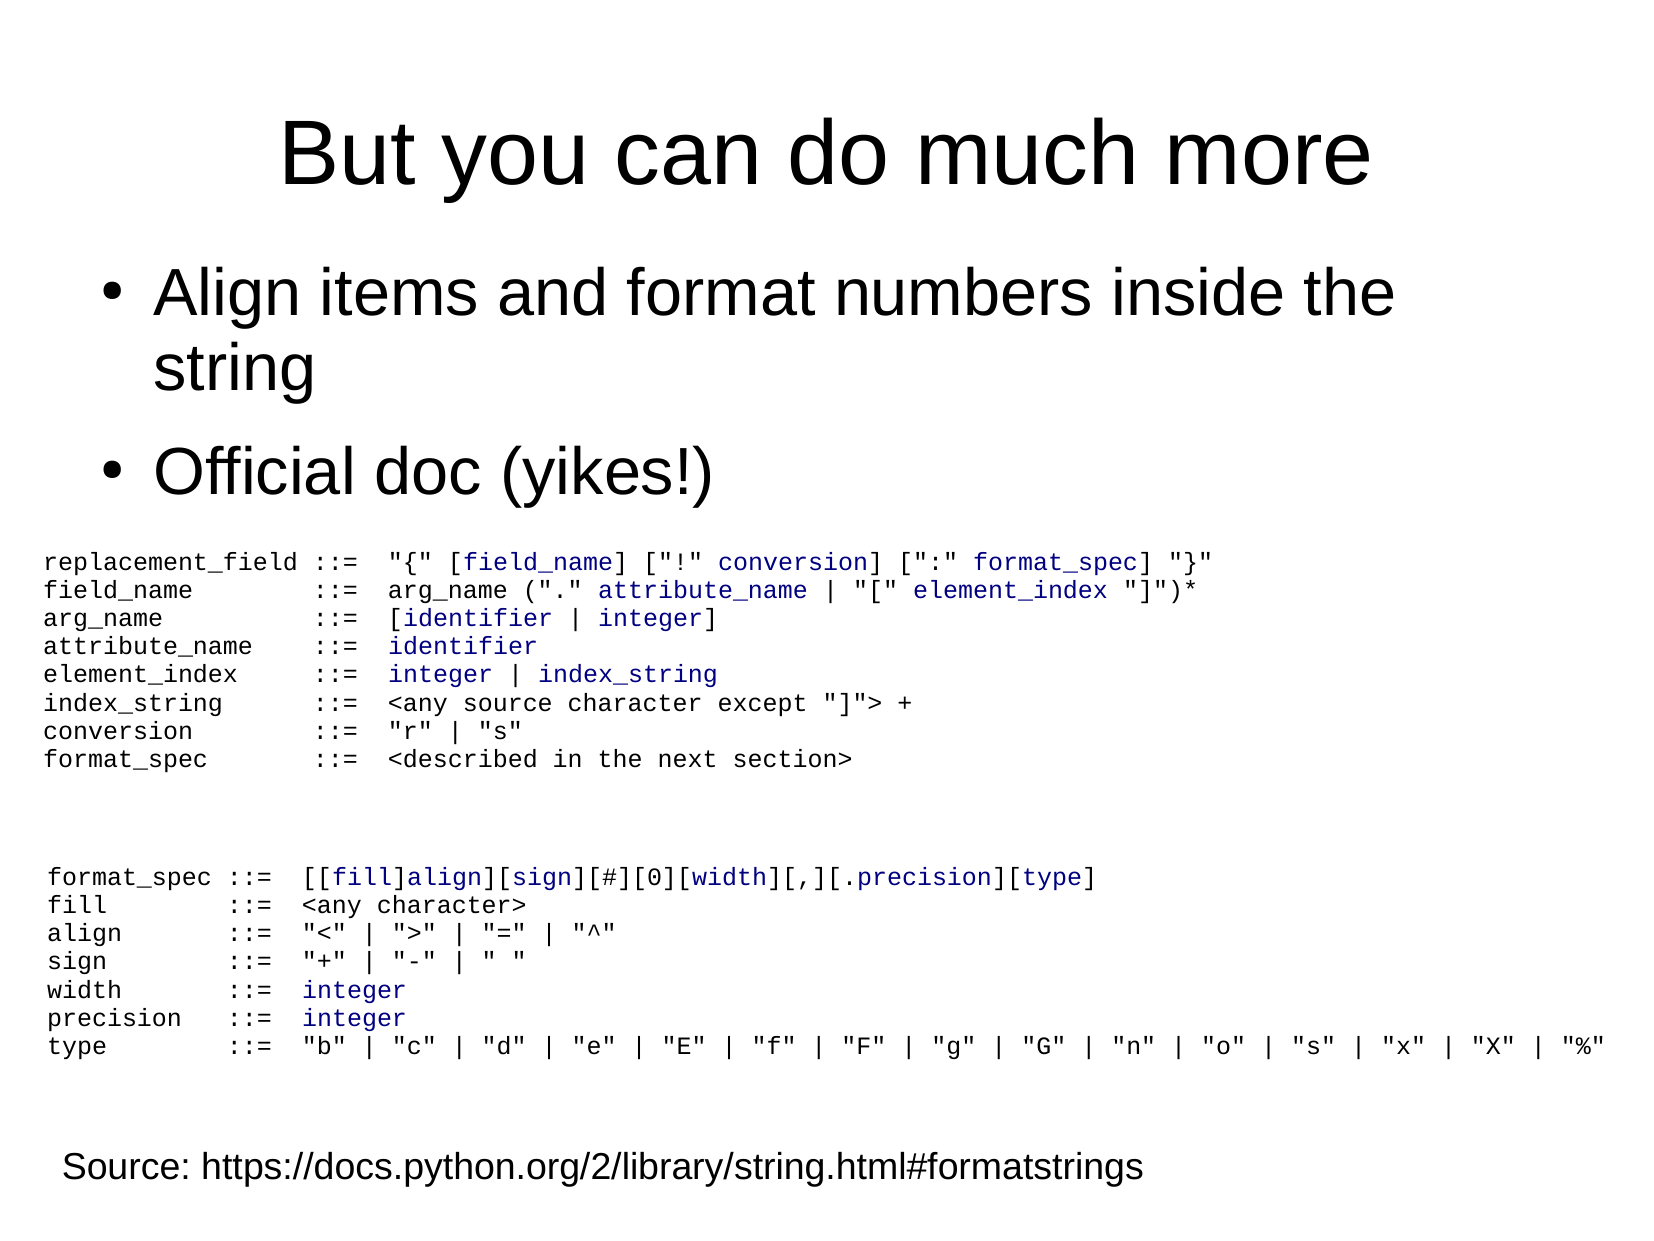

# But you can do much more
Align items and format numbers inside the string
Official doc (yikes!)
replacement_field ::= "{" [field_name] ["!" conversion] [":" format_spec] "}"
field_name ::= arg_name ("." attribute_name | "[" element_index "]")*
arg_name ::= [identifier | integer]
attribute_name ::= identifier
element_index ::= integer | index_string
index_string ::= <any source character except "]"> +
conversion ::= "r" | "s"
format_spec ::= <described in the next section>
format_spec ::= [[fill]align][sign][#][0][width][,][.precision][type]
fill ::= <any character>
align ::= "<" | ">" | "=" | "^"
sign ::= "+" | "-" | " "
width ::= integer
precision ::= integer
type ::= "b" | "c" | "d" | "e" | "E" | "f" | "F" | "g" | "G" | "n" | "o" | "s" | "x" | "X" | "%"
Source: https://docs.python.org/2/library/string.html#formatstrings